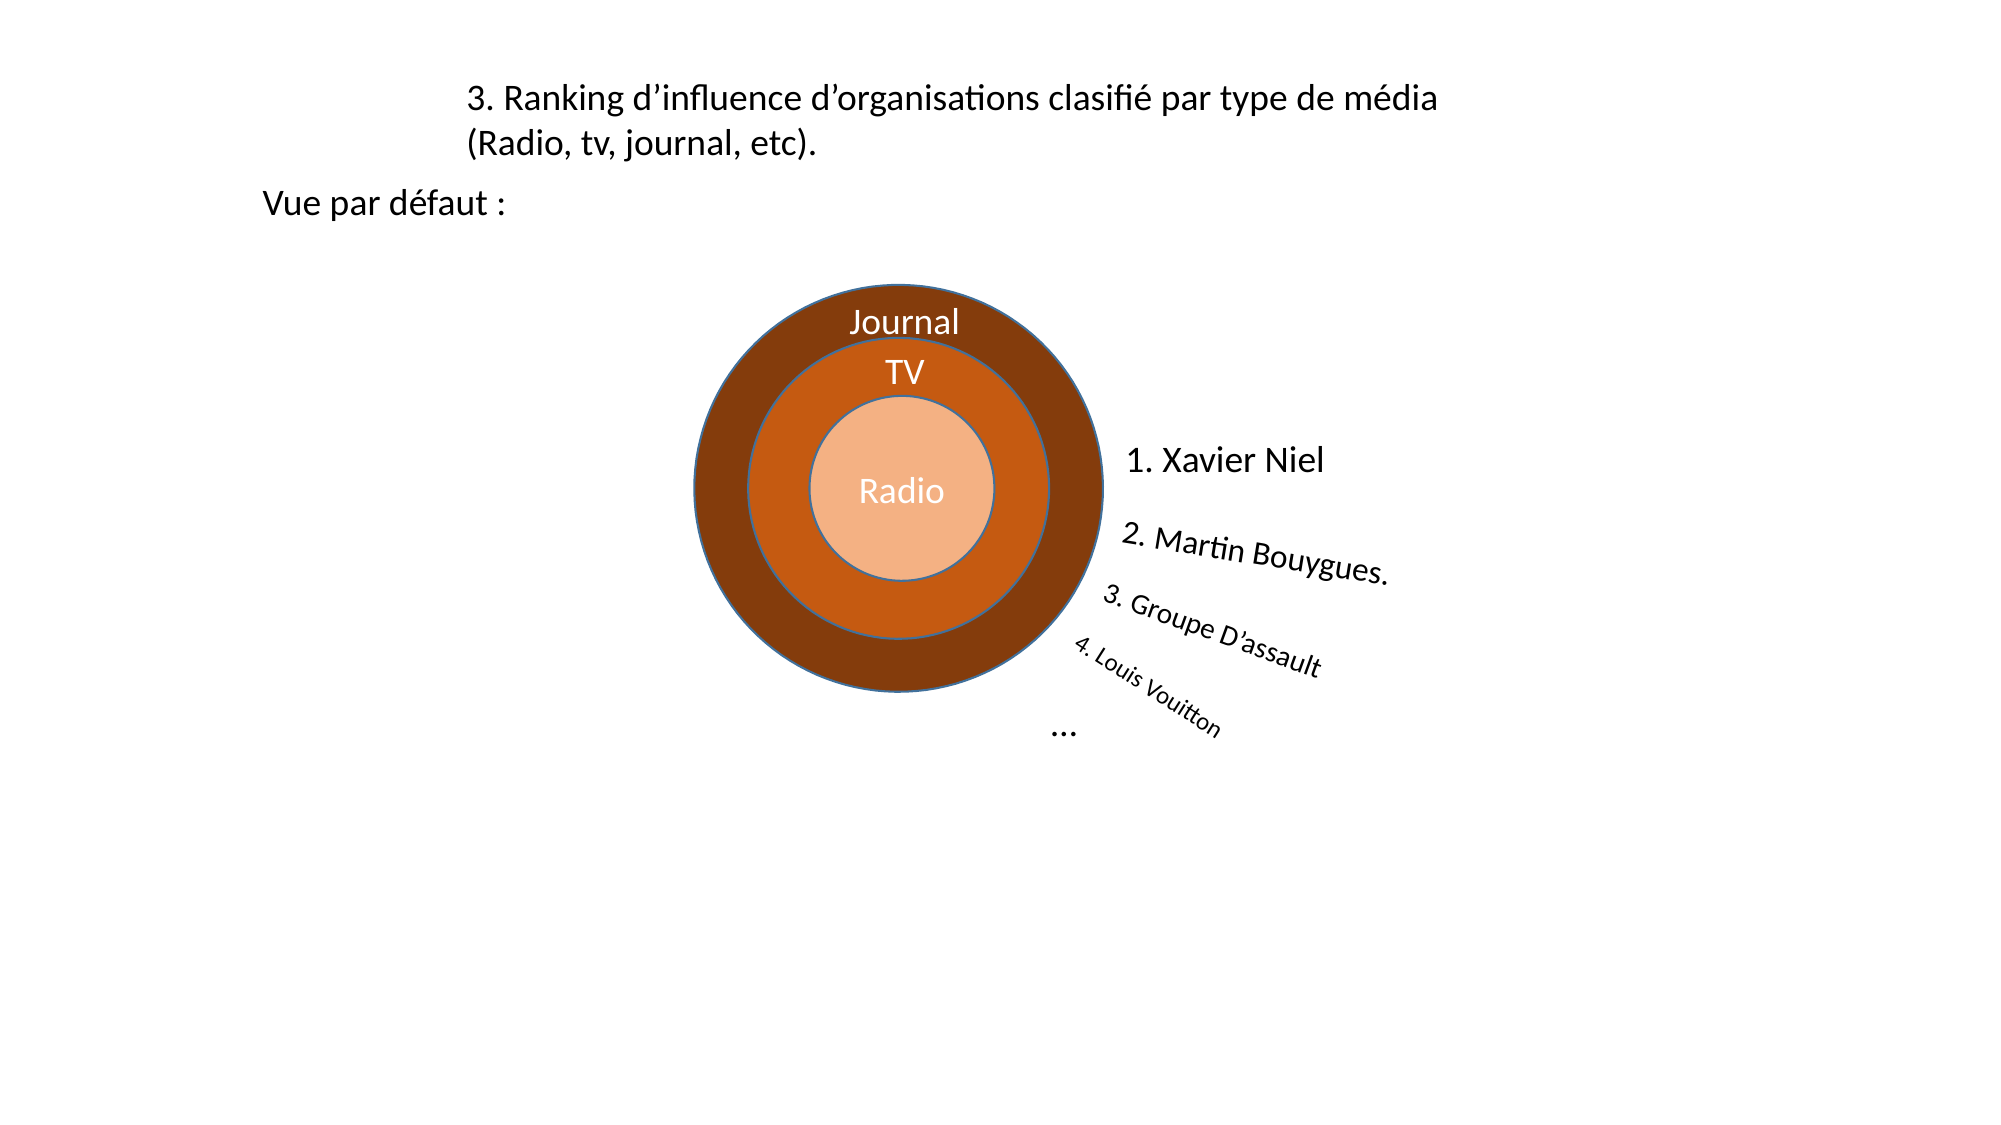

3. Ranking d’influence d’organisations clasifié par type de média (Radio, tv, journal, etc).
Vue par défaut :
Journal
TV
Radio
1. Xavier Niel
2. Martin Bouygues.
3. Groupe D’assault
4. Louis Vouitton
…